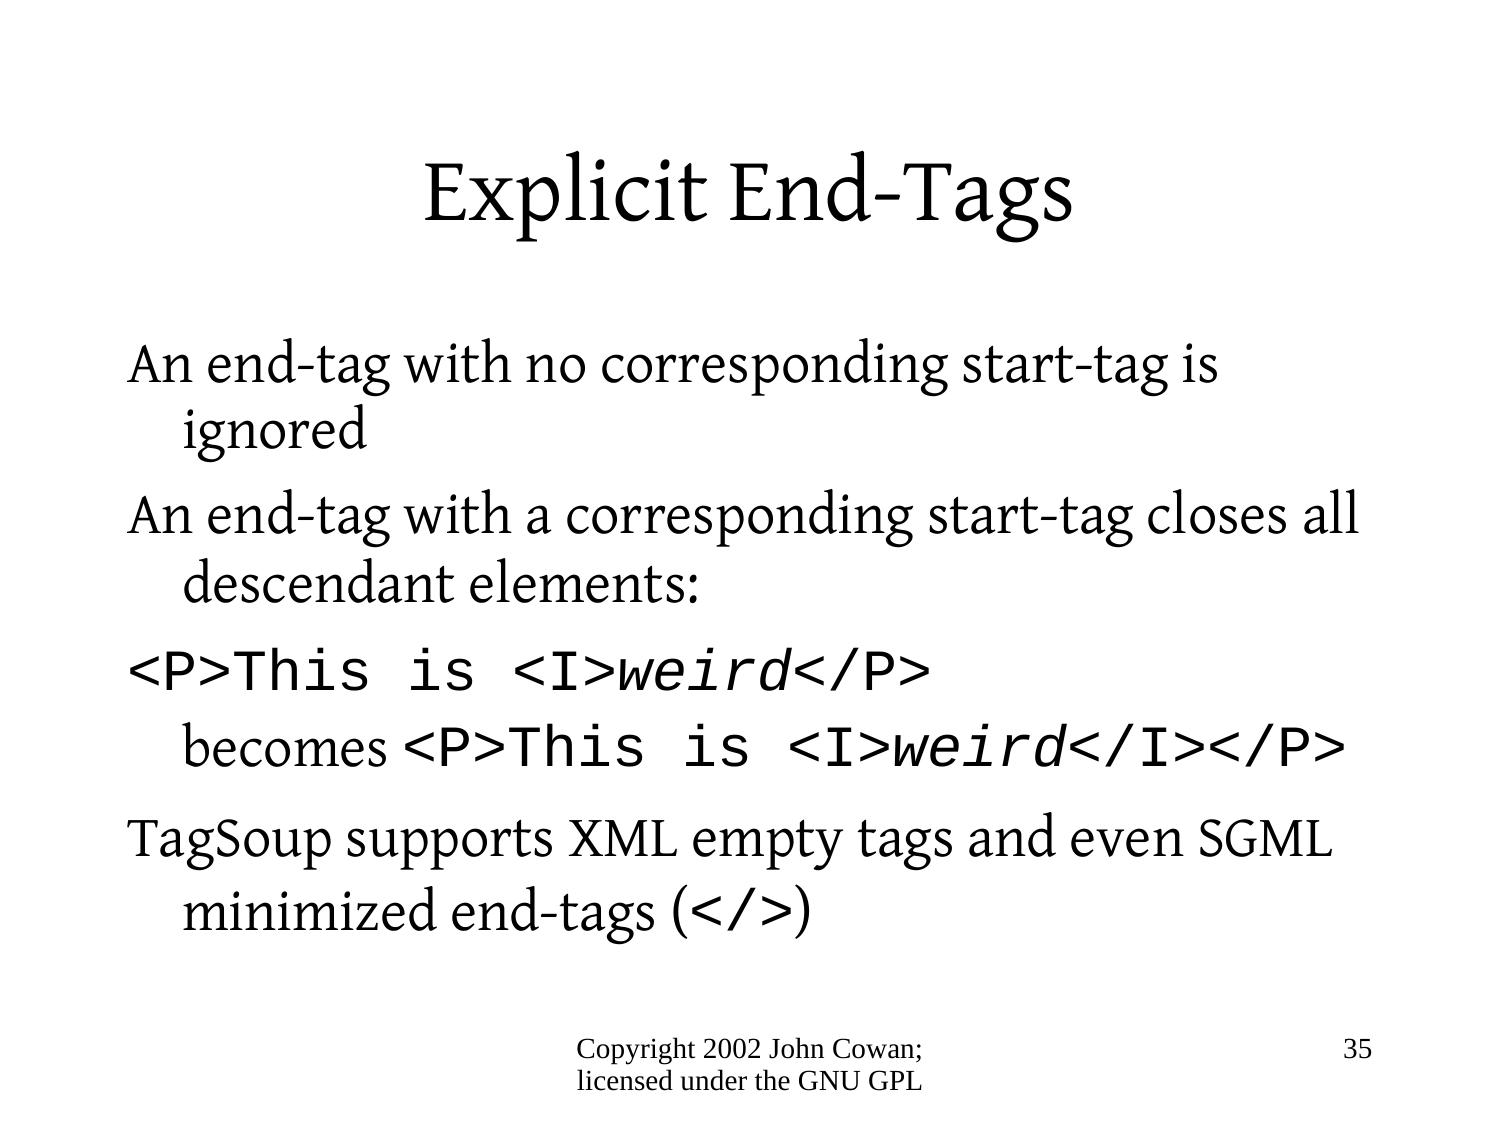

# Explicit End-Tags
An end-tag with no corresponding start-tag is ignored
An end-tag with a corresponding start-tag closes all descendant elements:
<P>This is <I>weird</P>
becomes <P>This is <I>weird</I></P>
TagSoup supports XML empty tags and even SGML minimized end-tags (</>)
Copyright 2002 John Cowan; licensed under the GNU GPL
35